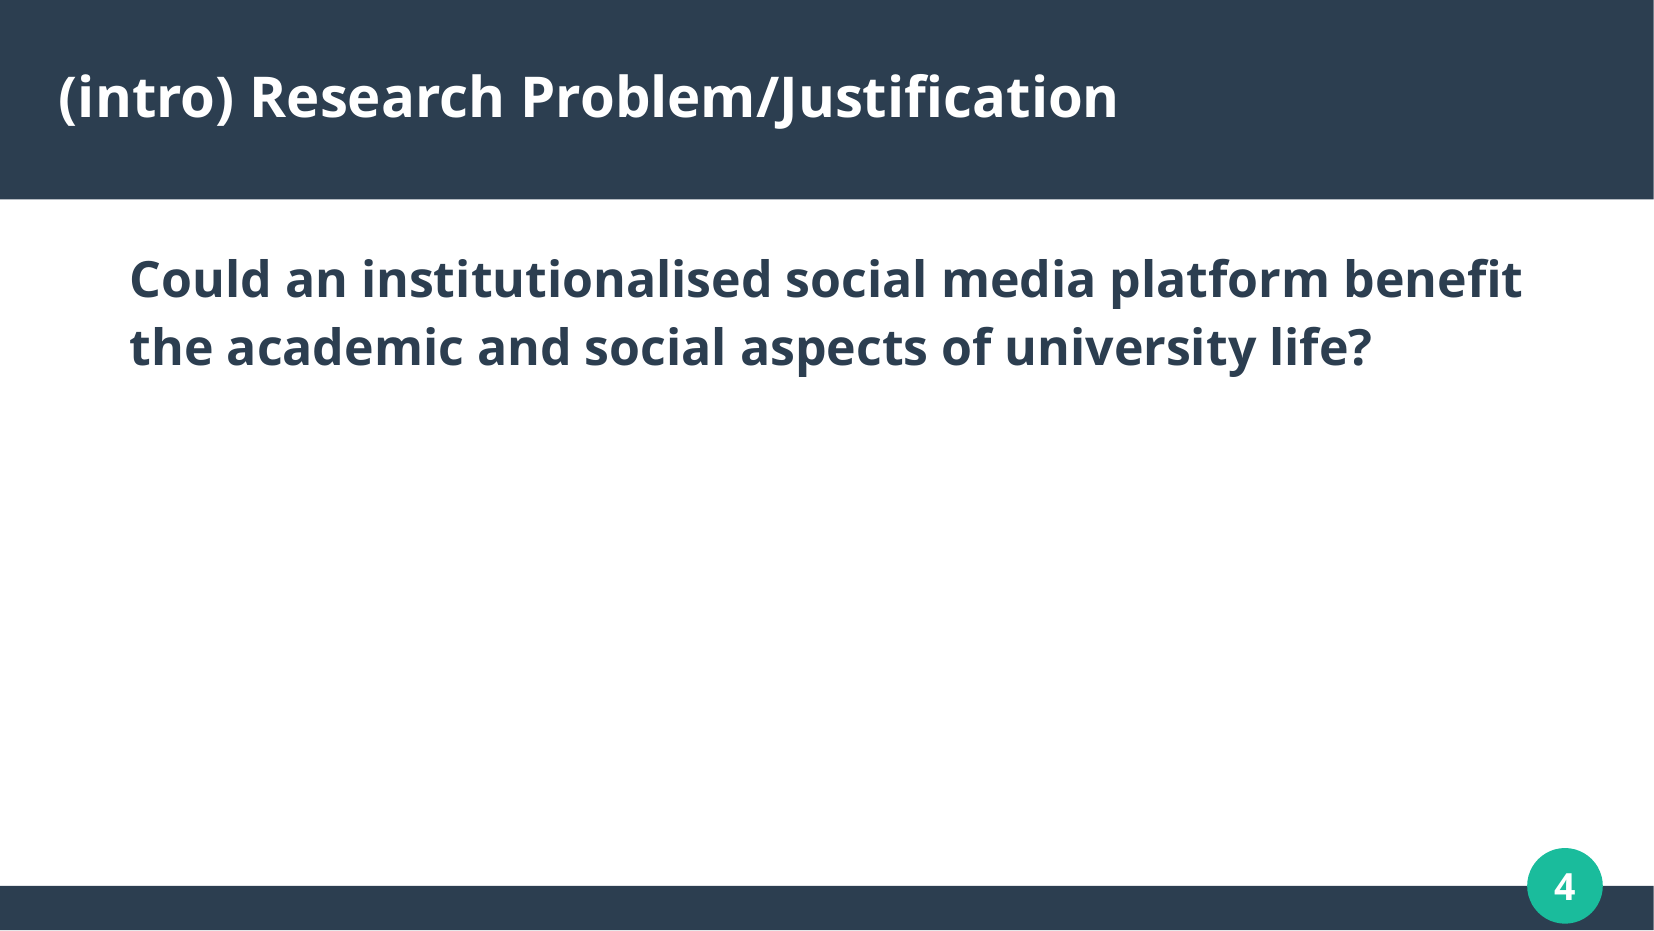

# (intro) Research Problem/Justification
Could an institutionalised social media platform benefit the academic and social aspects of university life?